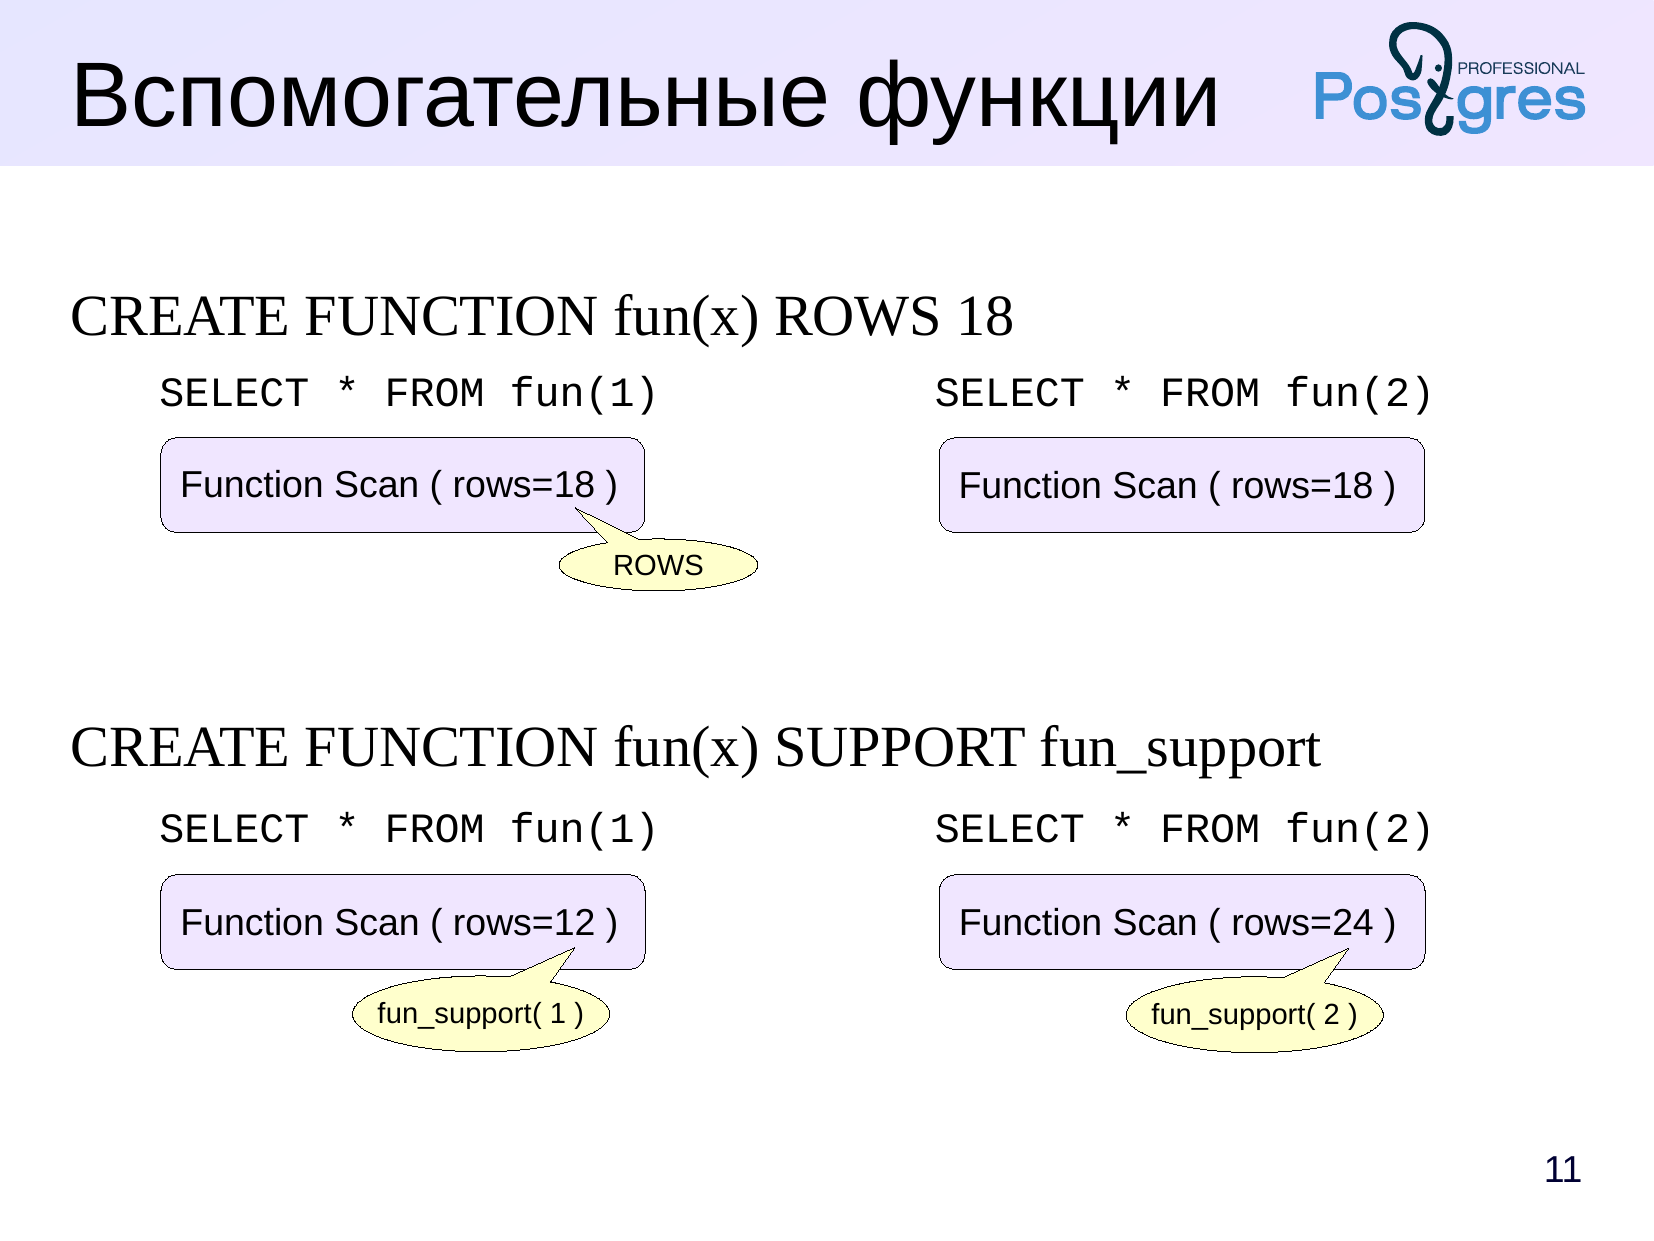

# Вспомогательные функции
CREATE FUNCTION fun(x) ROWS 18
SELECT * FROM fun(1) SELECT * FROM fun(2)
CREATE FUNCTION fun(x) SUPPORT fun_support
SELECT * FROM fun(1) SELECT * FROM fun(2)
Function Scan ( rows=18 )
Function Scan ( rows=18 )
ROWS
Function Scan ( rows=12 )
Function Scan ( rows=24 )
fun_support( 1 )
fun_support( 2 )